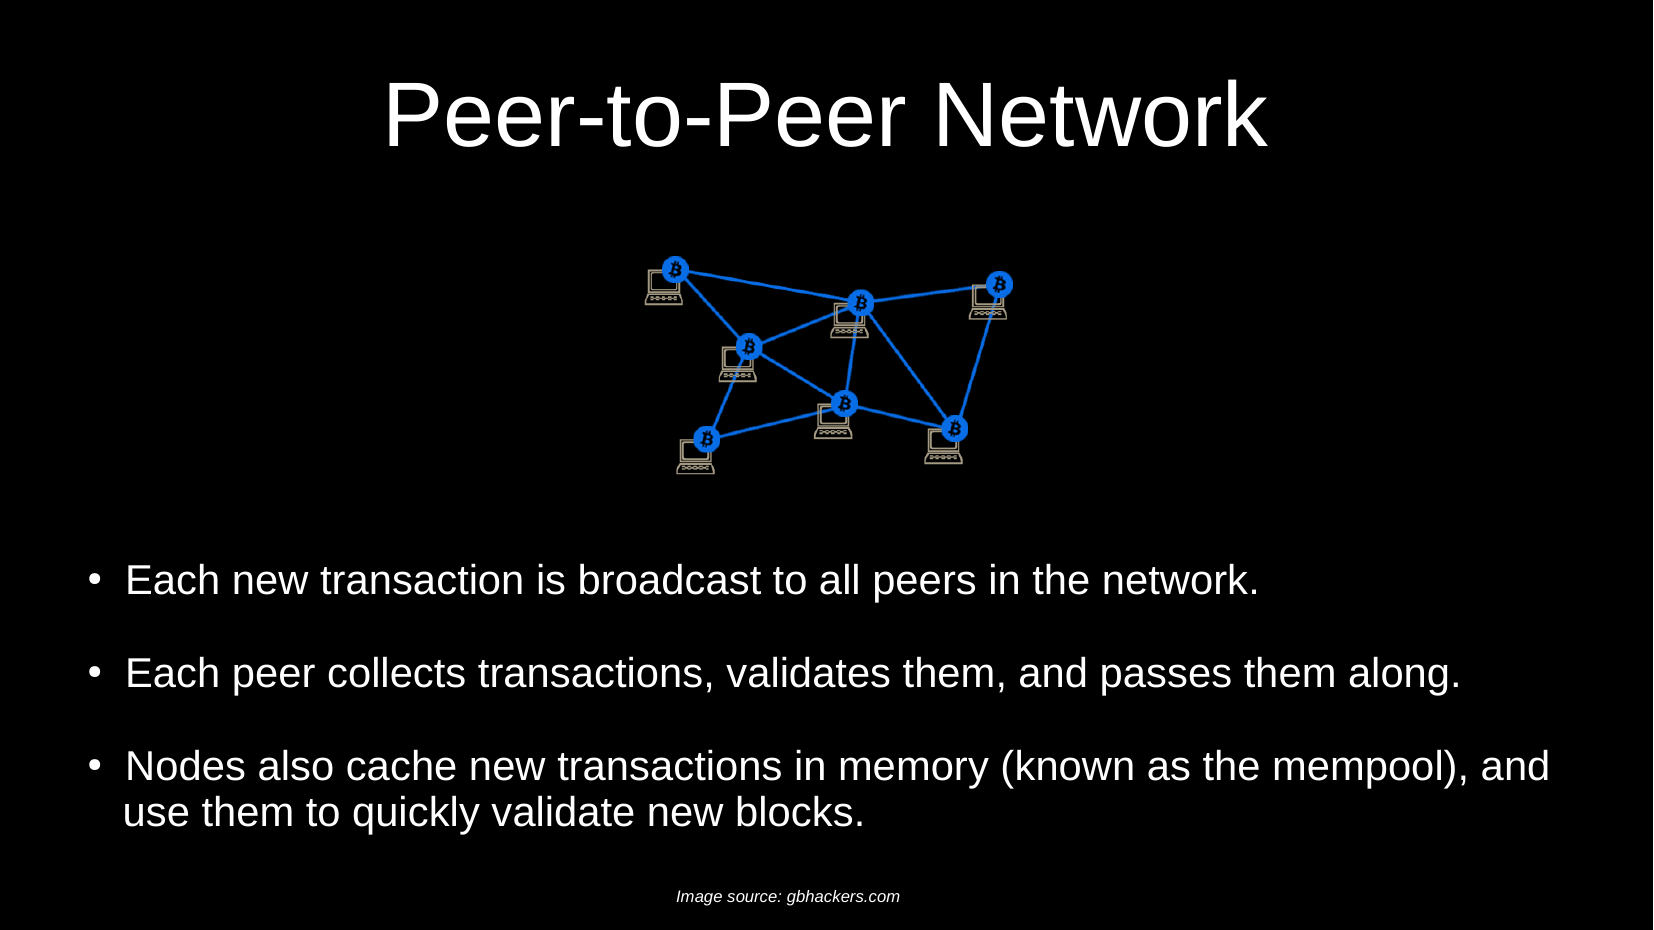

# Peer-to-Peer Network
 Each new transaction is broadcast to all peers in the network.
 Each peer collects transactions, validates them, and passes them along.
 Nodes also cache new transactions in memory (known as the mempool), and use them to quickly validate new blocks.
Image source: gbhackers.com